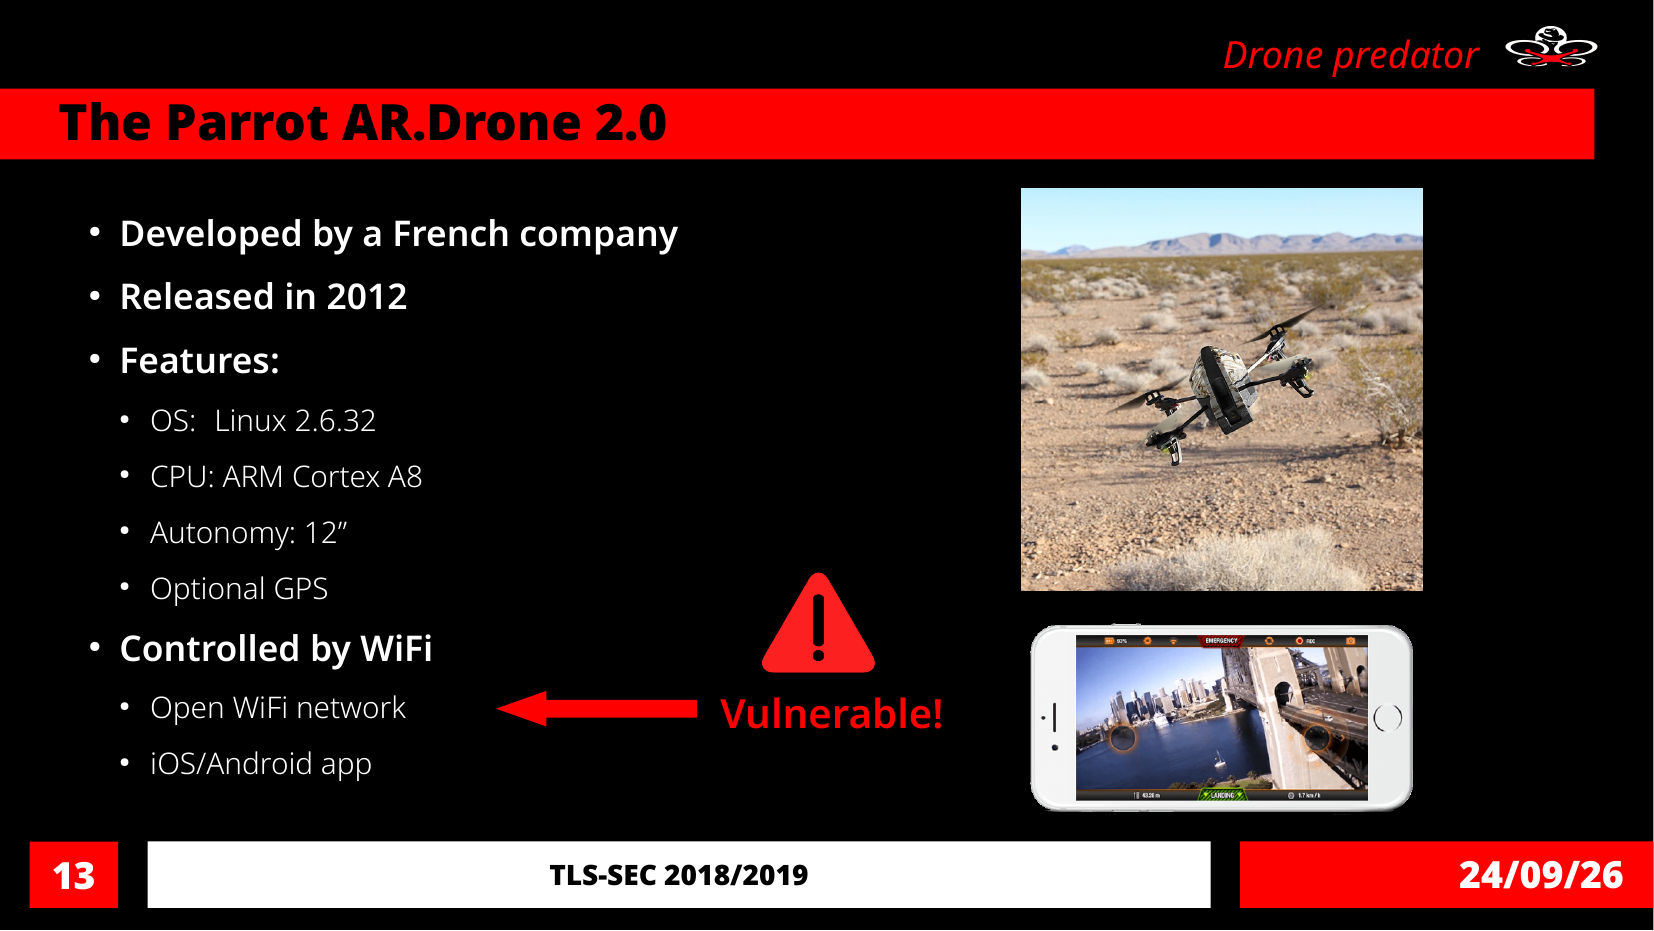

# The Parrot AR.Drone 2.0
Developed by a French company
Released in 2012
Features:
OS:	Linux 2.6.32
CPU: ARM Cortex A8
Autonomy: 12”
Optional GPS
Controlled by WiFi
Open WiFi network
iOS/Android app
Vulnerable!
13